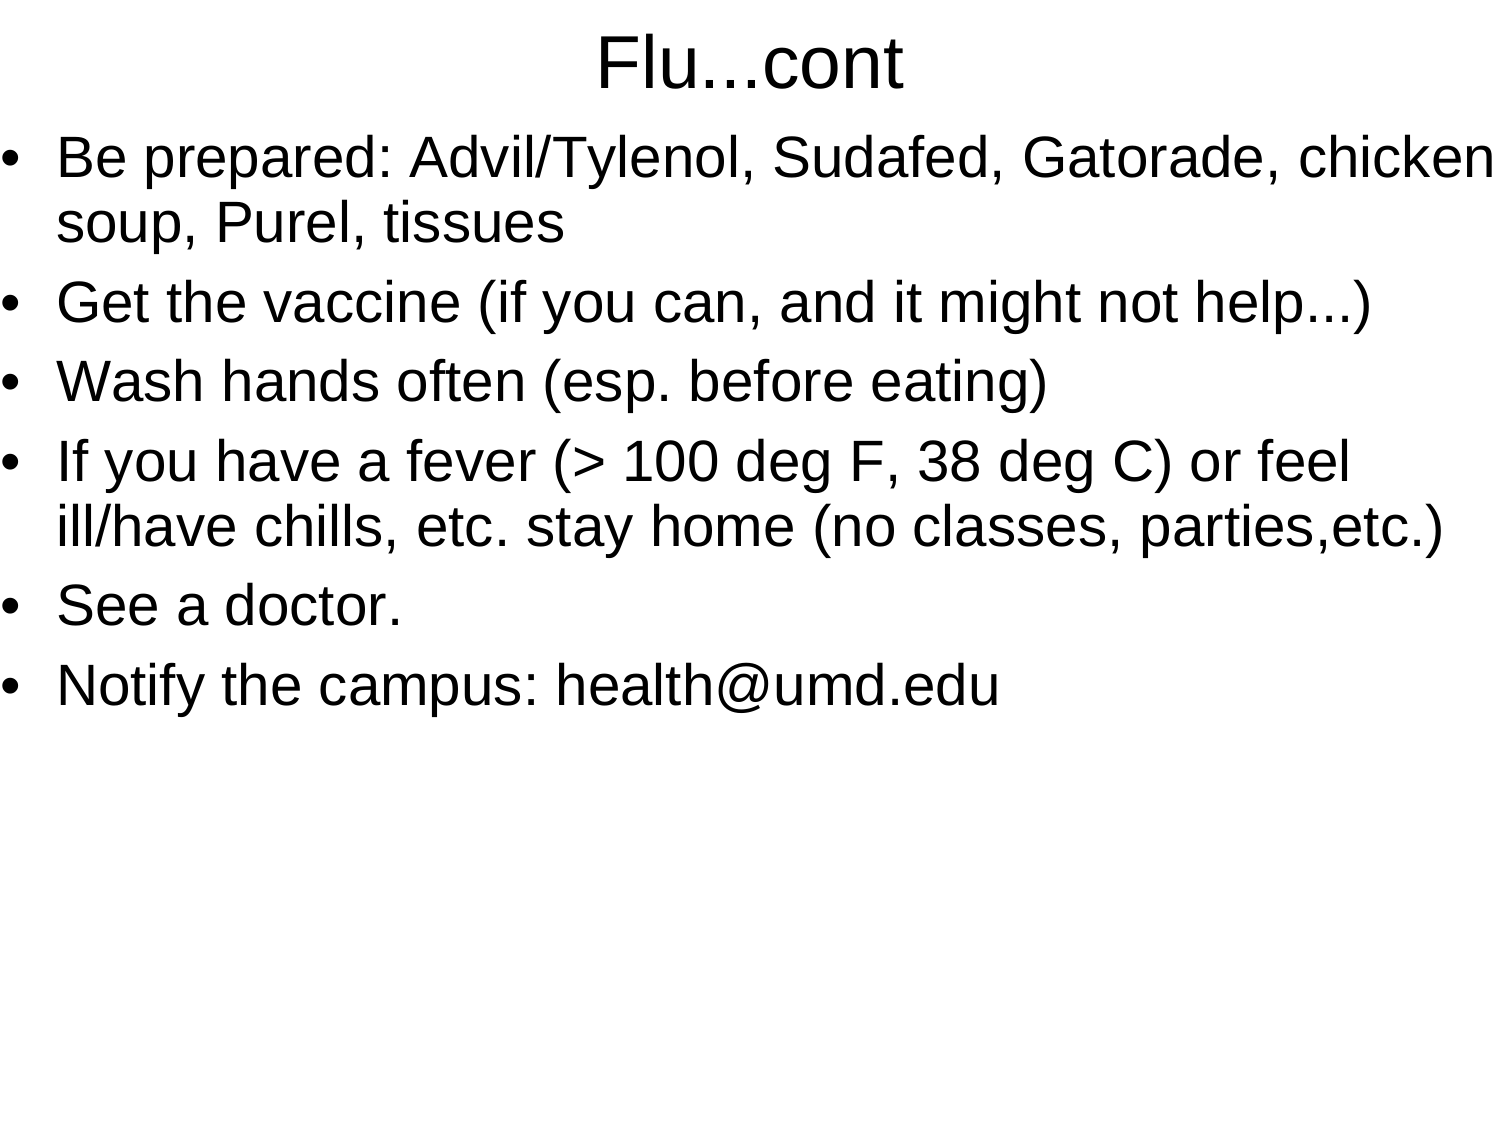

# Flu...cont
Be prepared: Advil/Tylenol, Sudafed, Gatorade, chicken soup, Purel, tissues
Get the vaccine (if you can, and it might not help...)
Wash hands often (esp. before eating)
If you have a fever (> 100 deg F, 38 deg C) or feel ill/have chills, etc. stay home (no classes, parties,etc.)
See a doctor.
Notify the campus: health@umd.edu